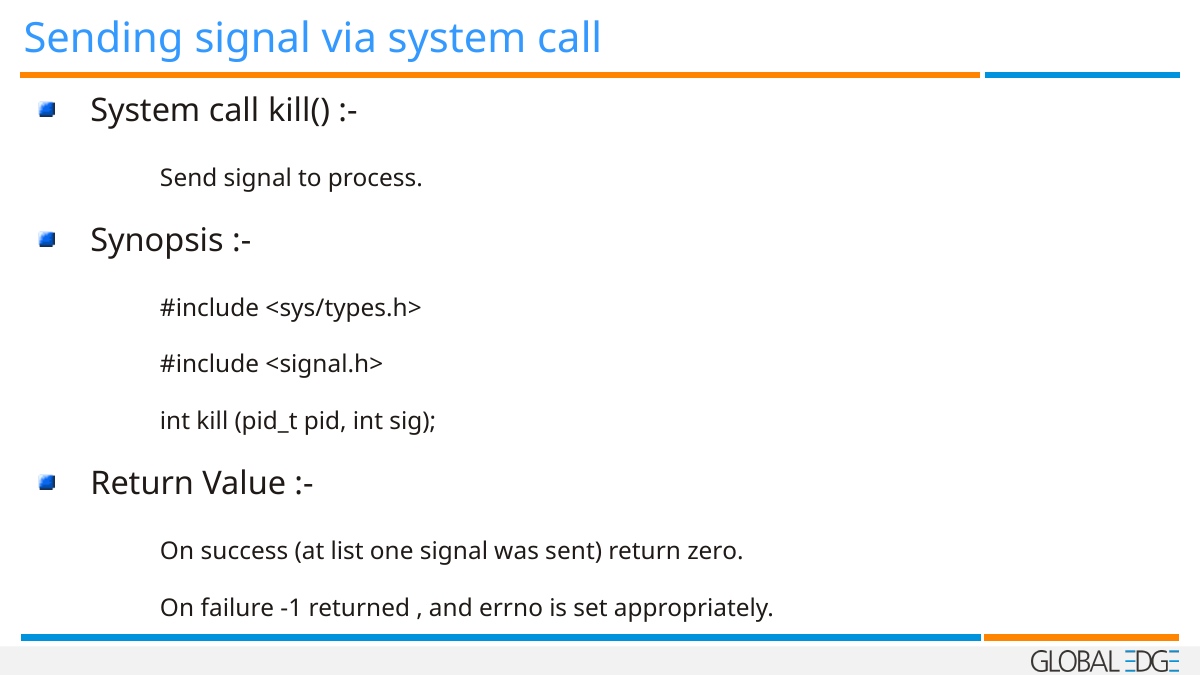

# Sending signal via system call
System call kill() :-
Send signal to process.
Synopsis :-
#include <sys/types.h>
#include <signal.h>
int kill (pid_t pid, int sig);
Return Value :-
On success (at list one signal was sent) return zero.
On failure -1 returned , and errno is set appropriately.